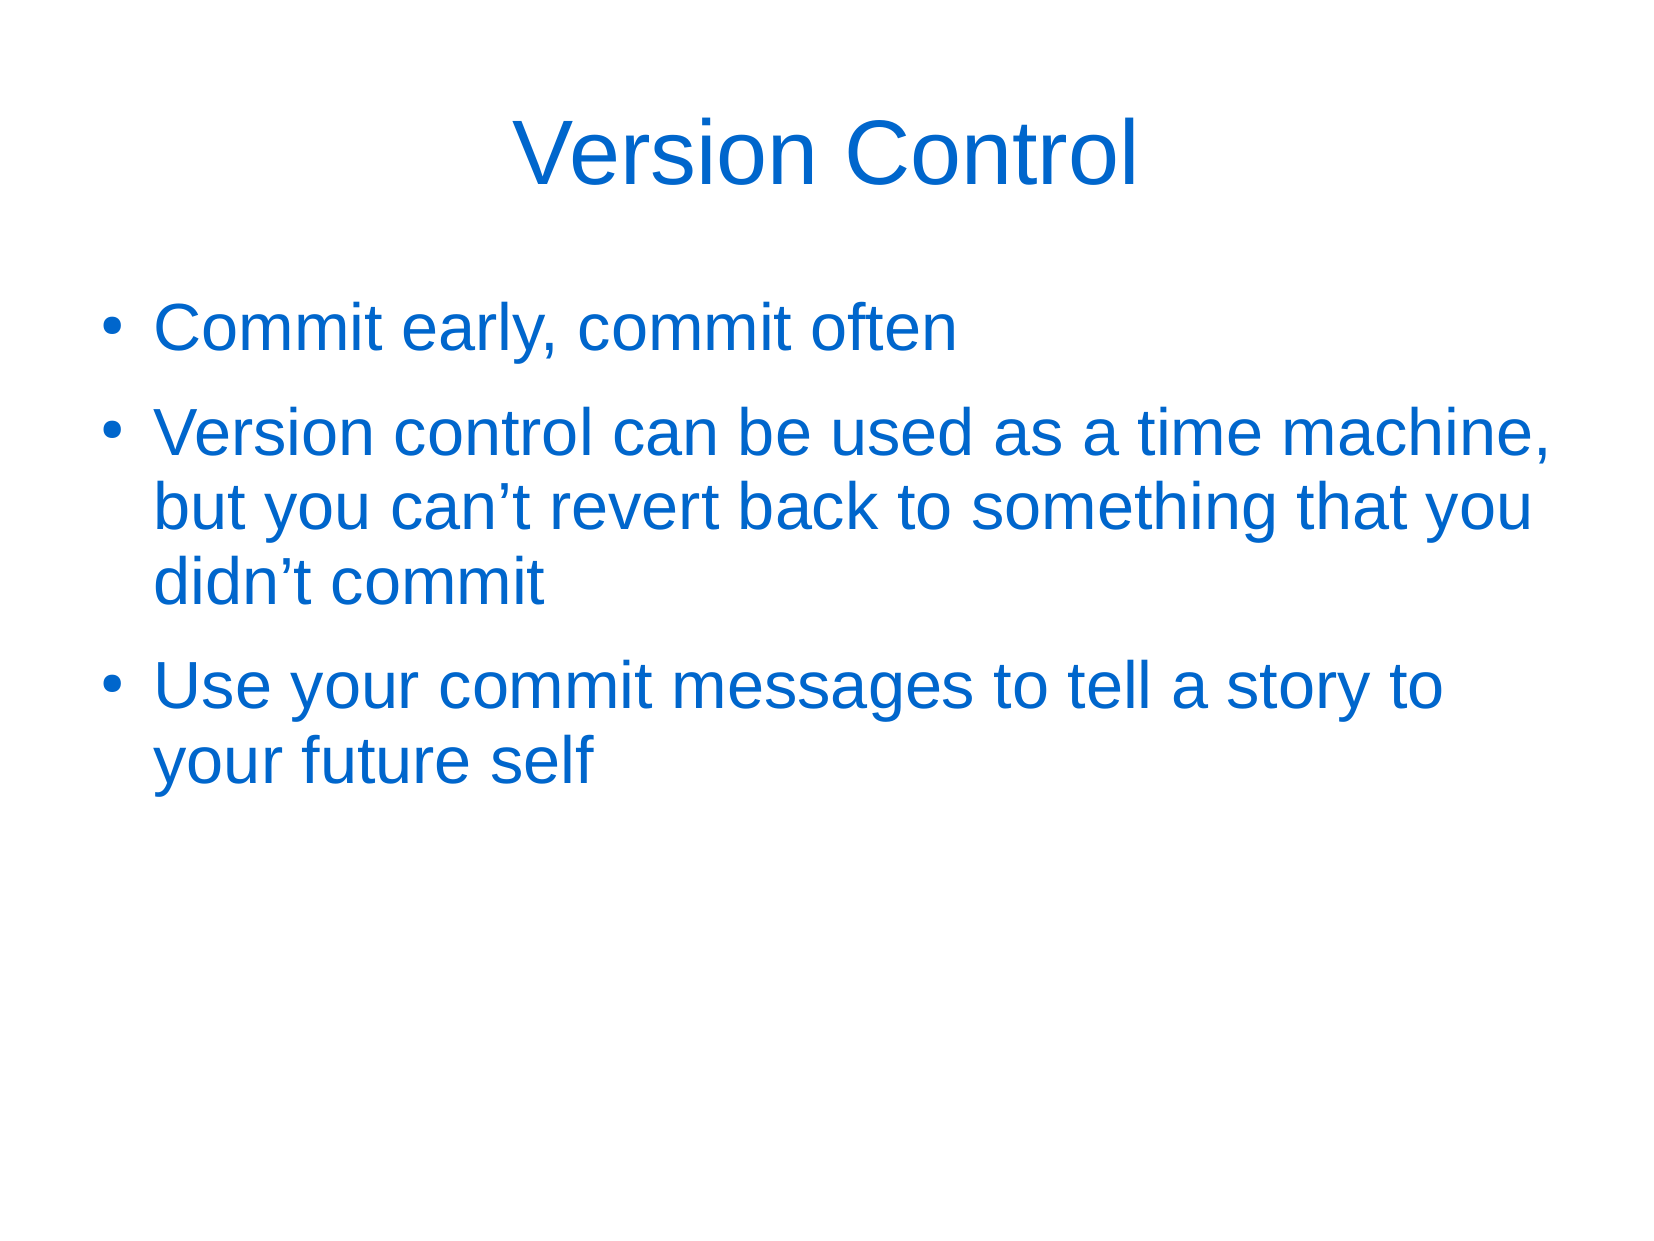

# Version Control
Commit early, commit often
Version control can be used as a time machine, but you can’t revert back to something that you didn’t commit
Use your commit messages to tell a story to your future self